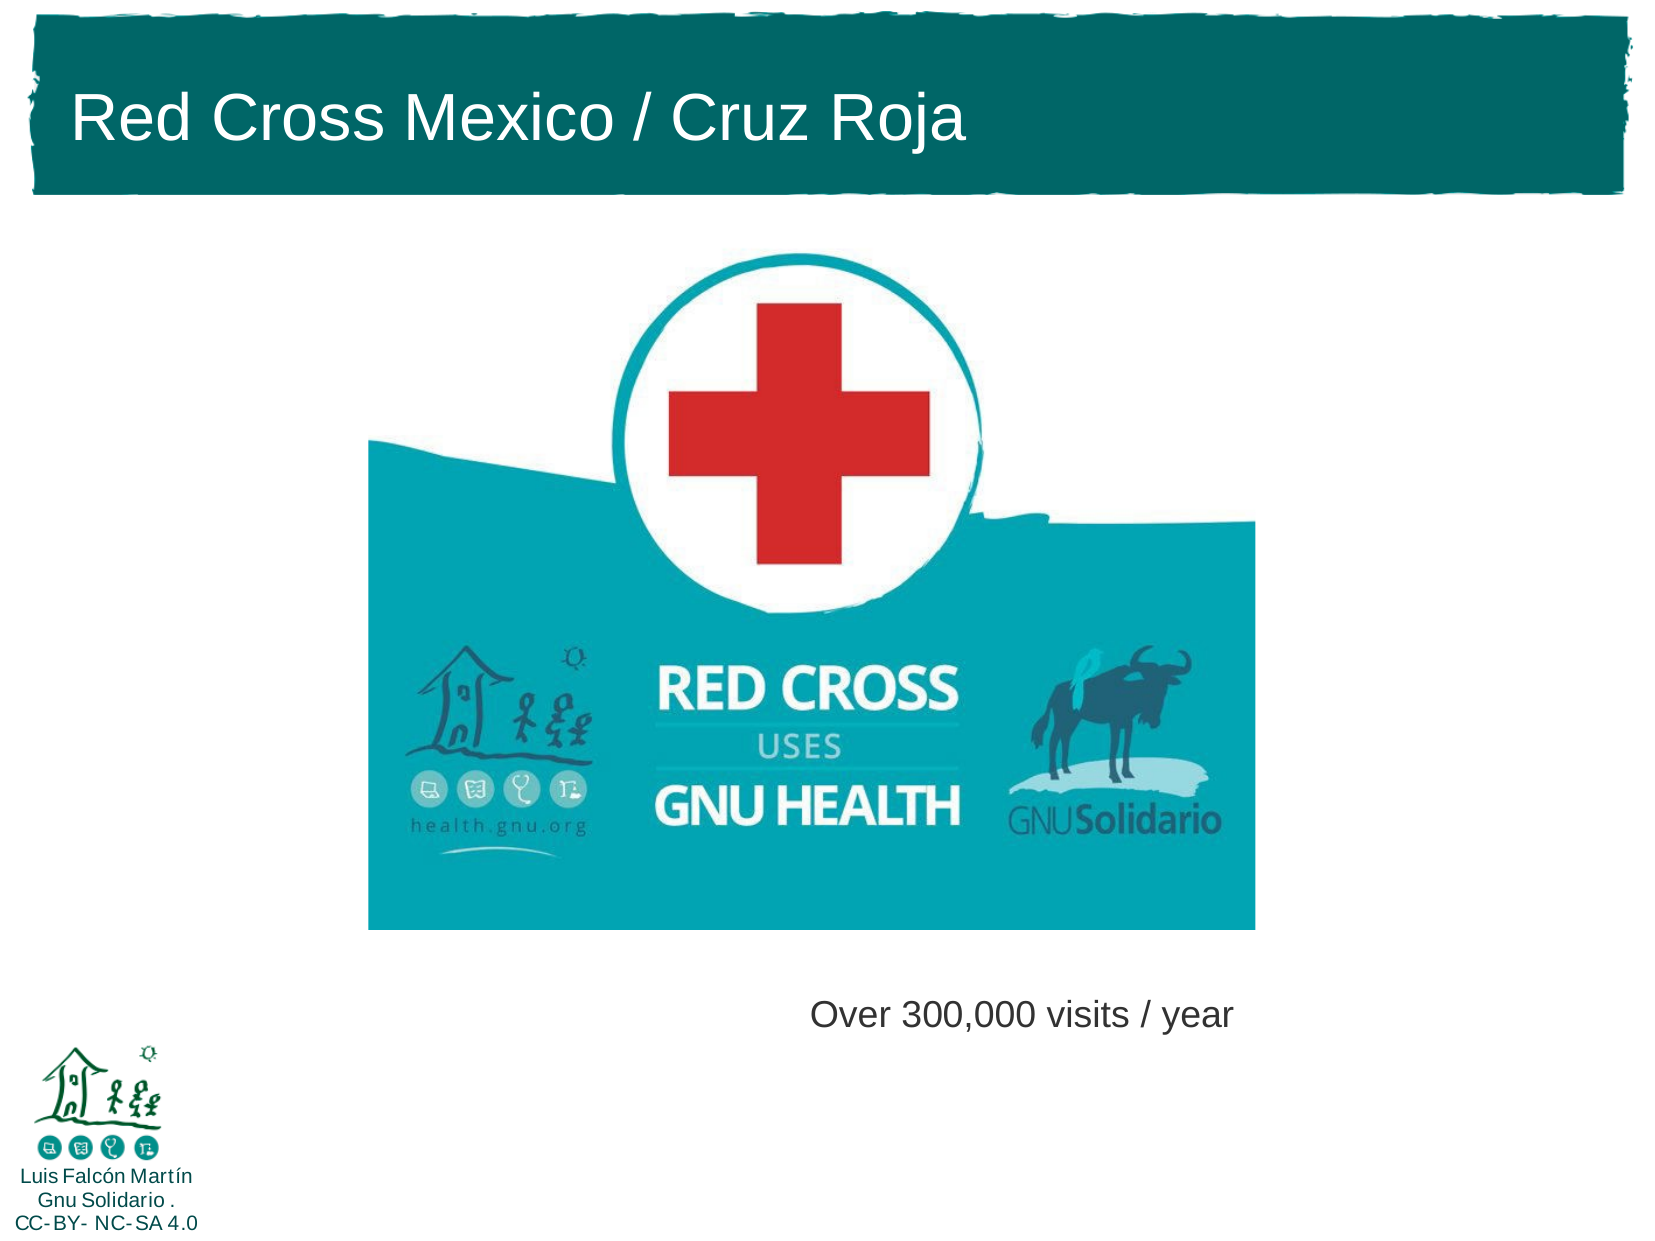

# Red Cross Mexico / Cruz Roja
Over 300,000 visits / year
LuisFalcónMartín
GnuSolidario.
CC-BY-NC-SA4.0